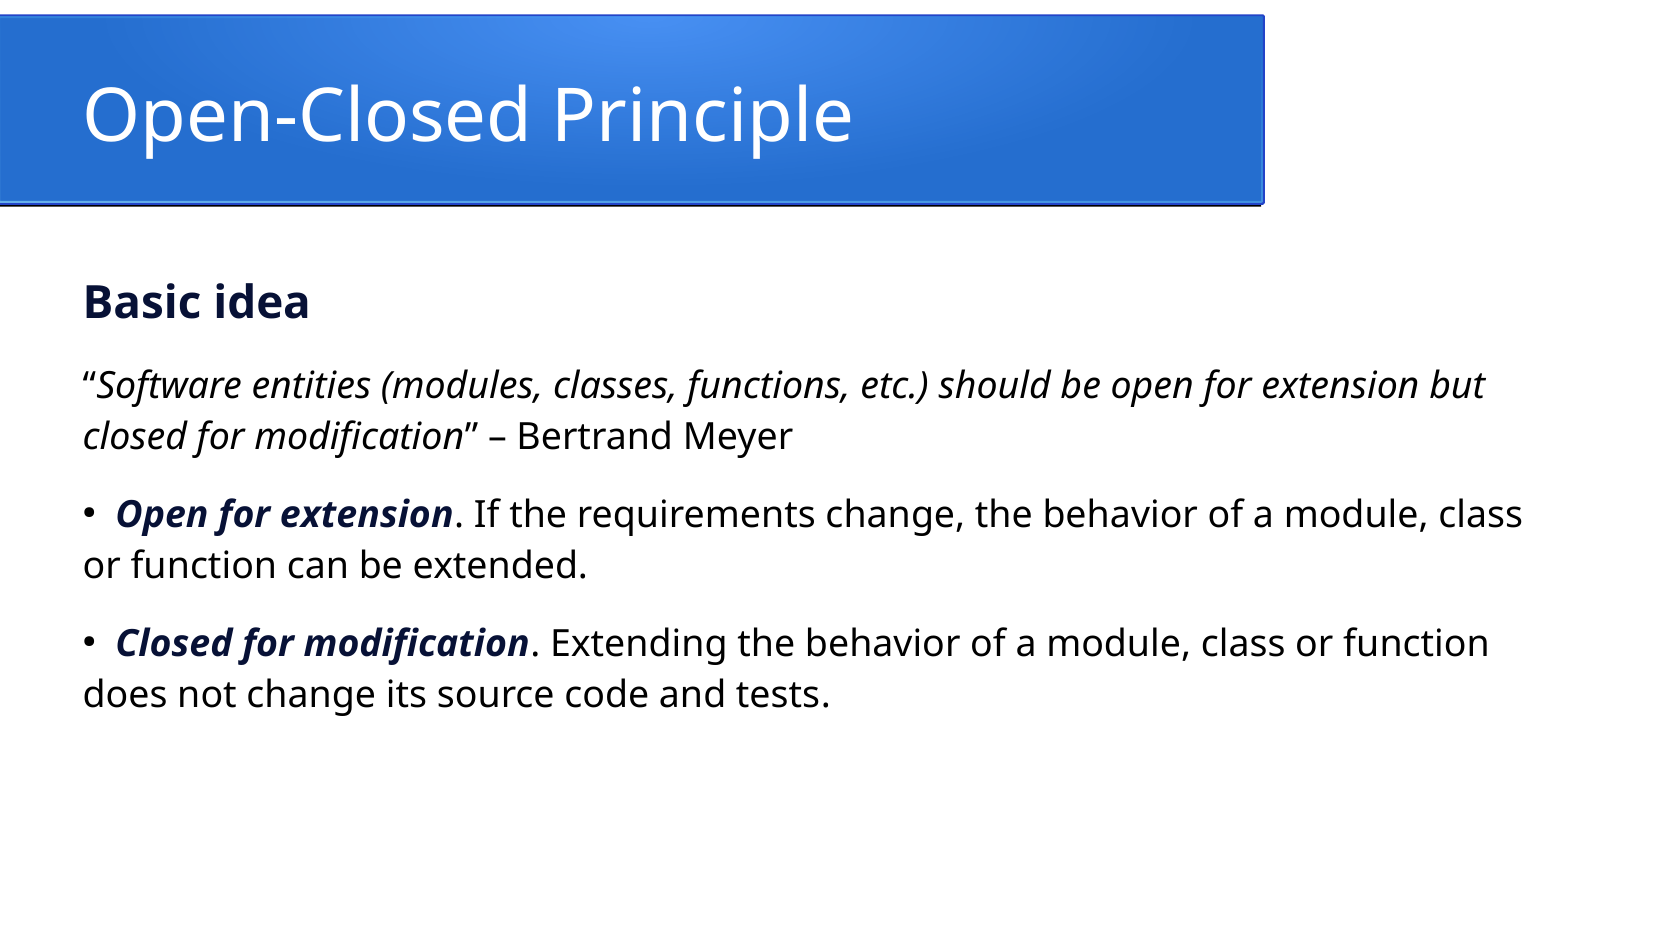

# Open-Closed Principle
Basic idea
“Software entities (modules, classes, functions, etc.) should be open for extension but closed for modification” – Bertrand Meyer
 Open for extension. If the requirements change, the behavior of a module, class or function can be extended.
 Closed for modification. Extending the behavior of a module, class or function does not change its source code and tests.